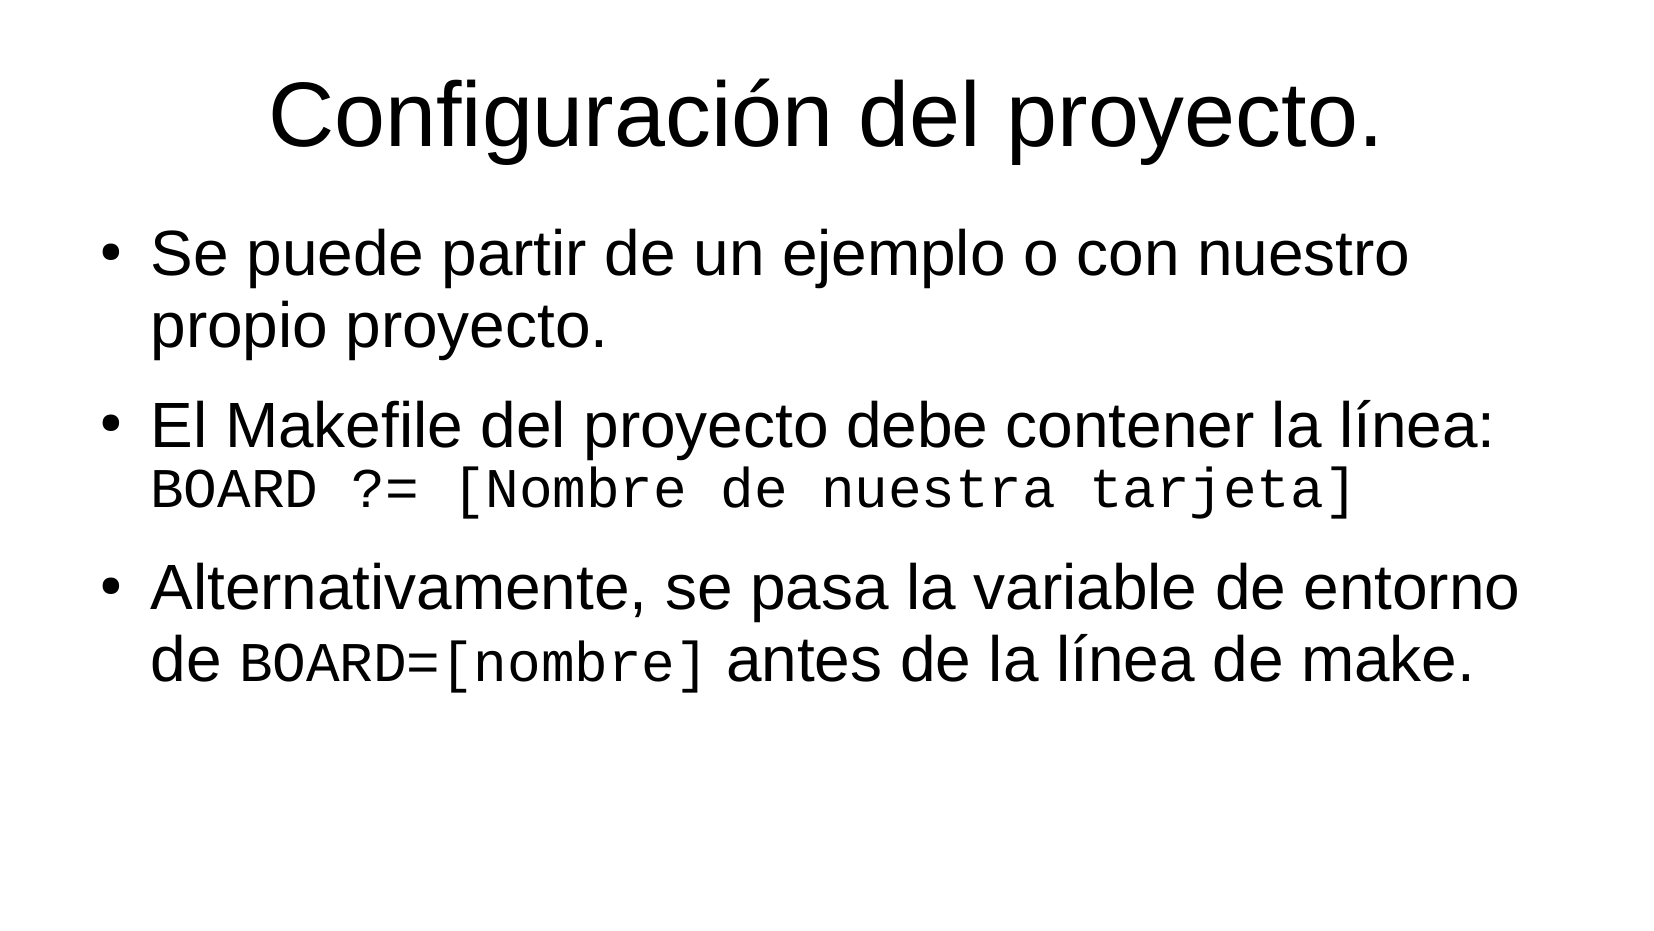

# Configuración del proyecto.
Se puede partir de un ejemplo o con nuestro propio proyecto.
El Makefile del proyecto debe contener la línea: BOARD ?= [Nombre de nuestra tarjeta]
Alternativamente, se pasa la variable de entorno de BOARD=[nombre] antes de la línea de make.